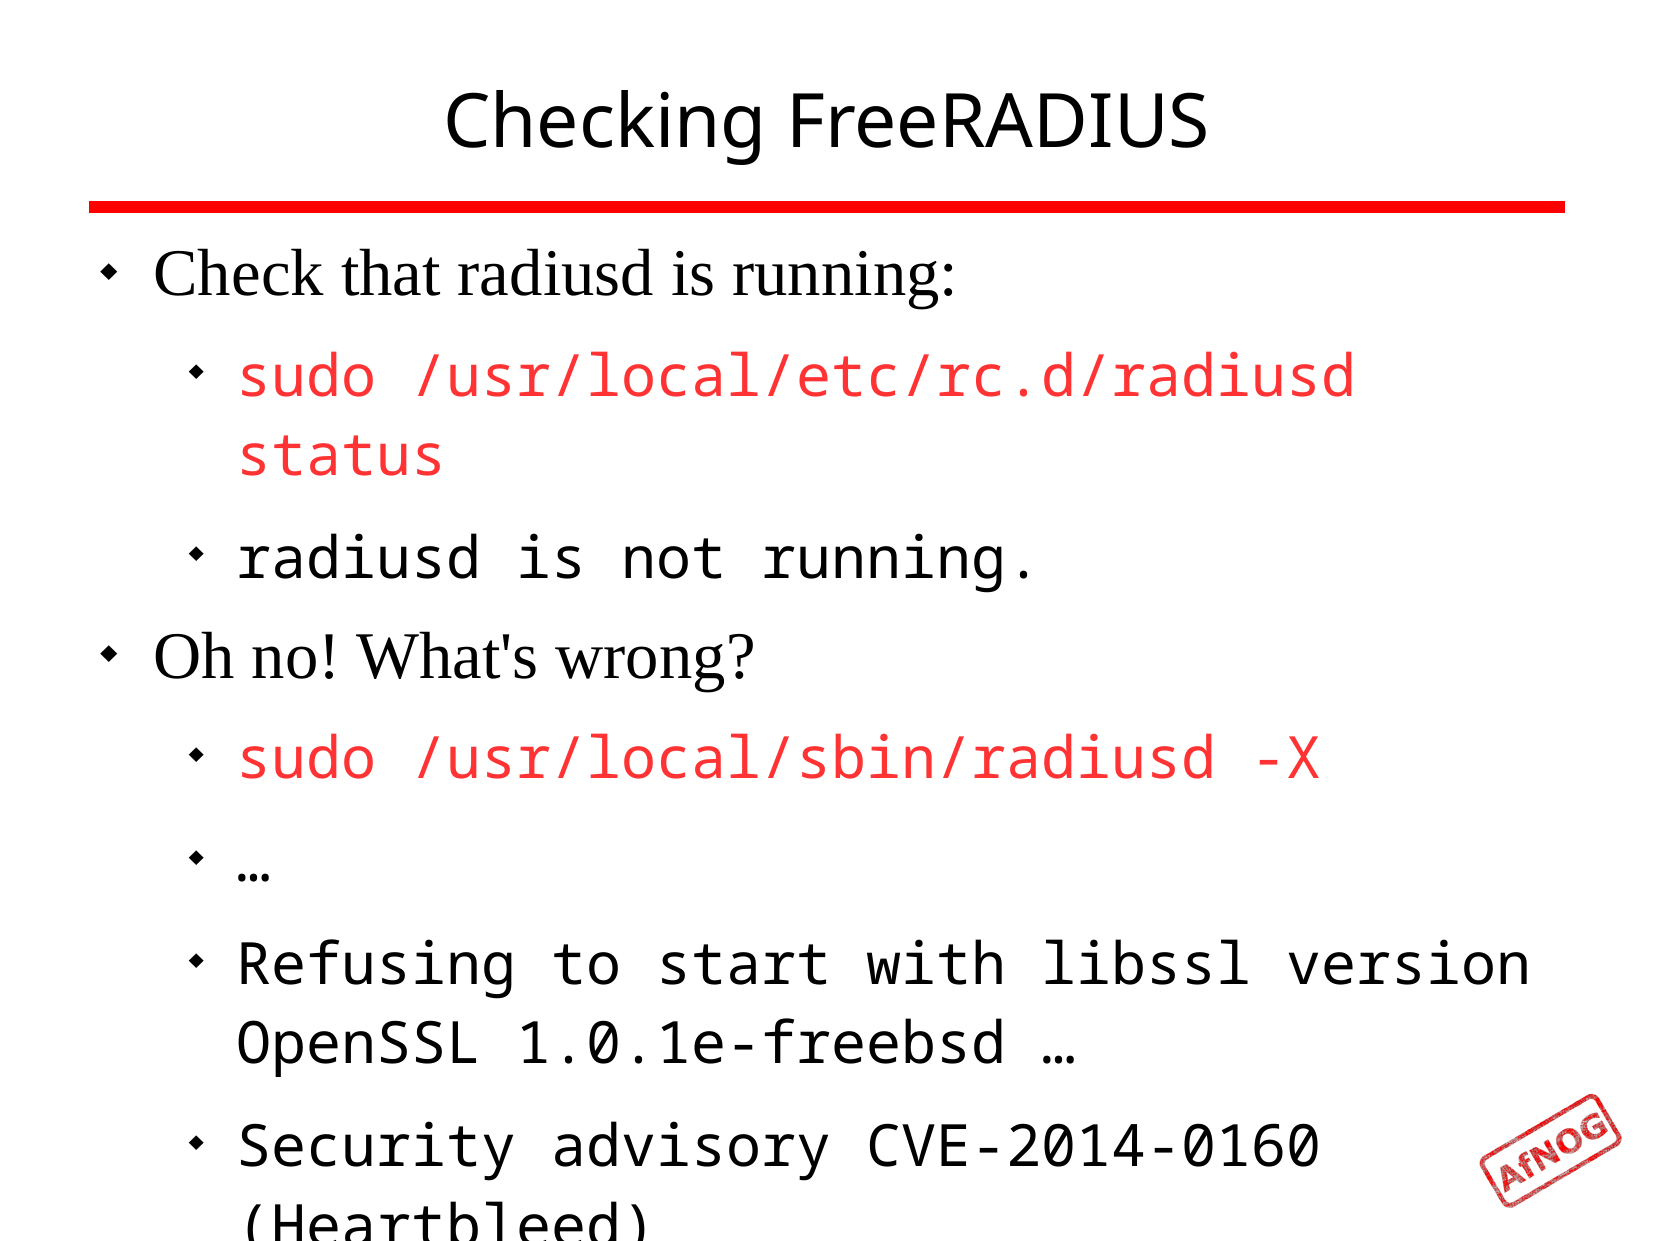

# Checking FreeRADIUS
Check that radiusd is running:
sudo /usr/local/etc/rc.d/radiusd status
radiusd is not running.
Oh no! What's wrong?
sudo /usr/local/sbin/radiusd -X
…
Refusing to start with libssl version OpenSSL 1.0.1e-freebsd …
Security advisory CVE-2014-0160 (Heartbleed)
Need to update FreeBSD first!